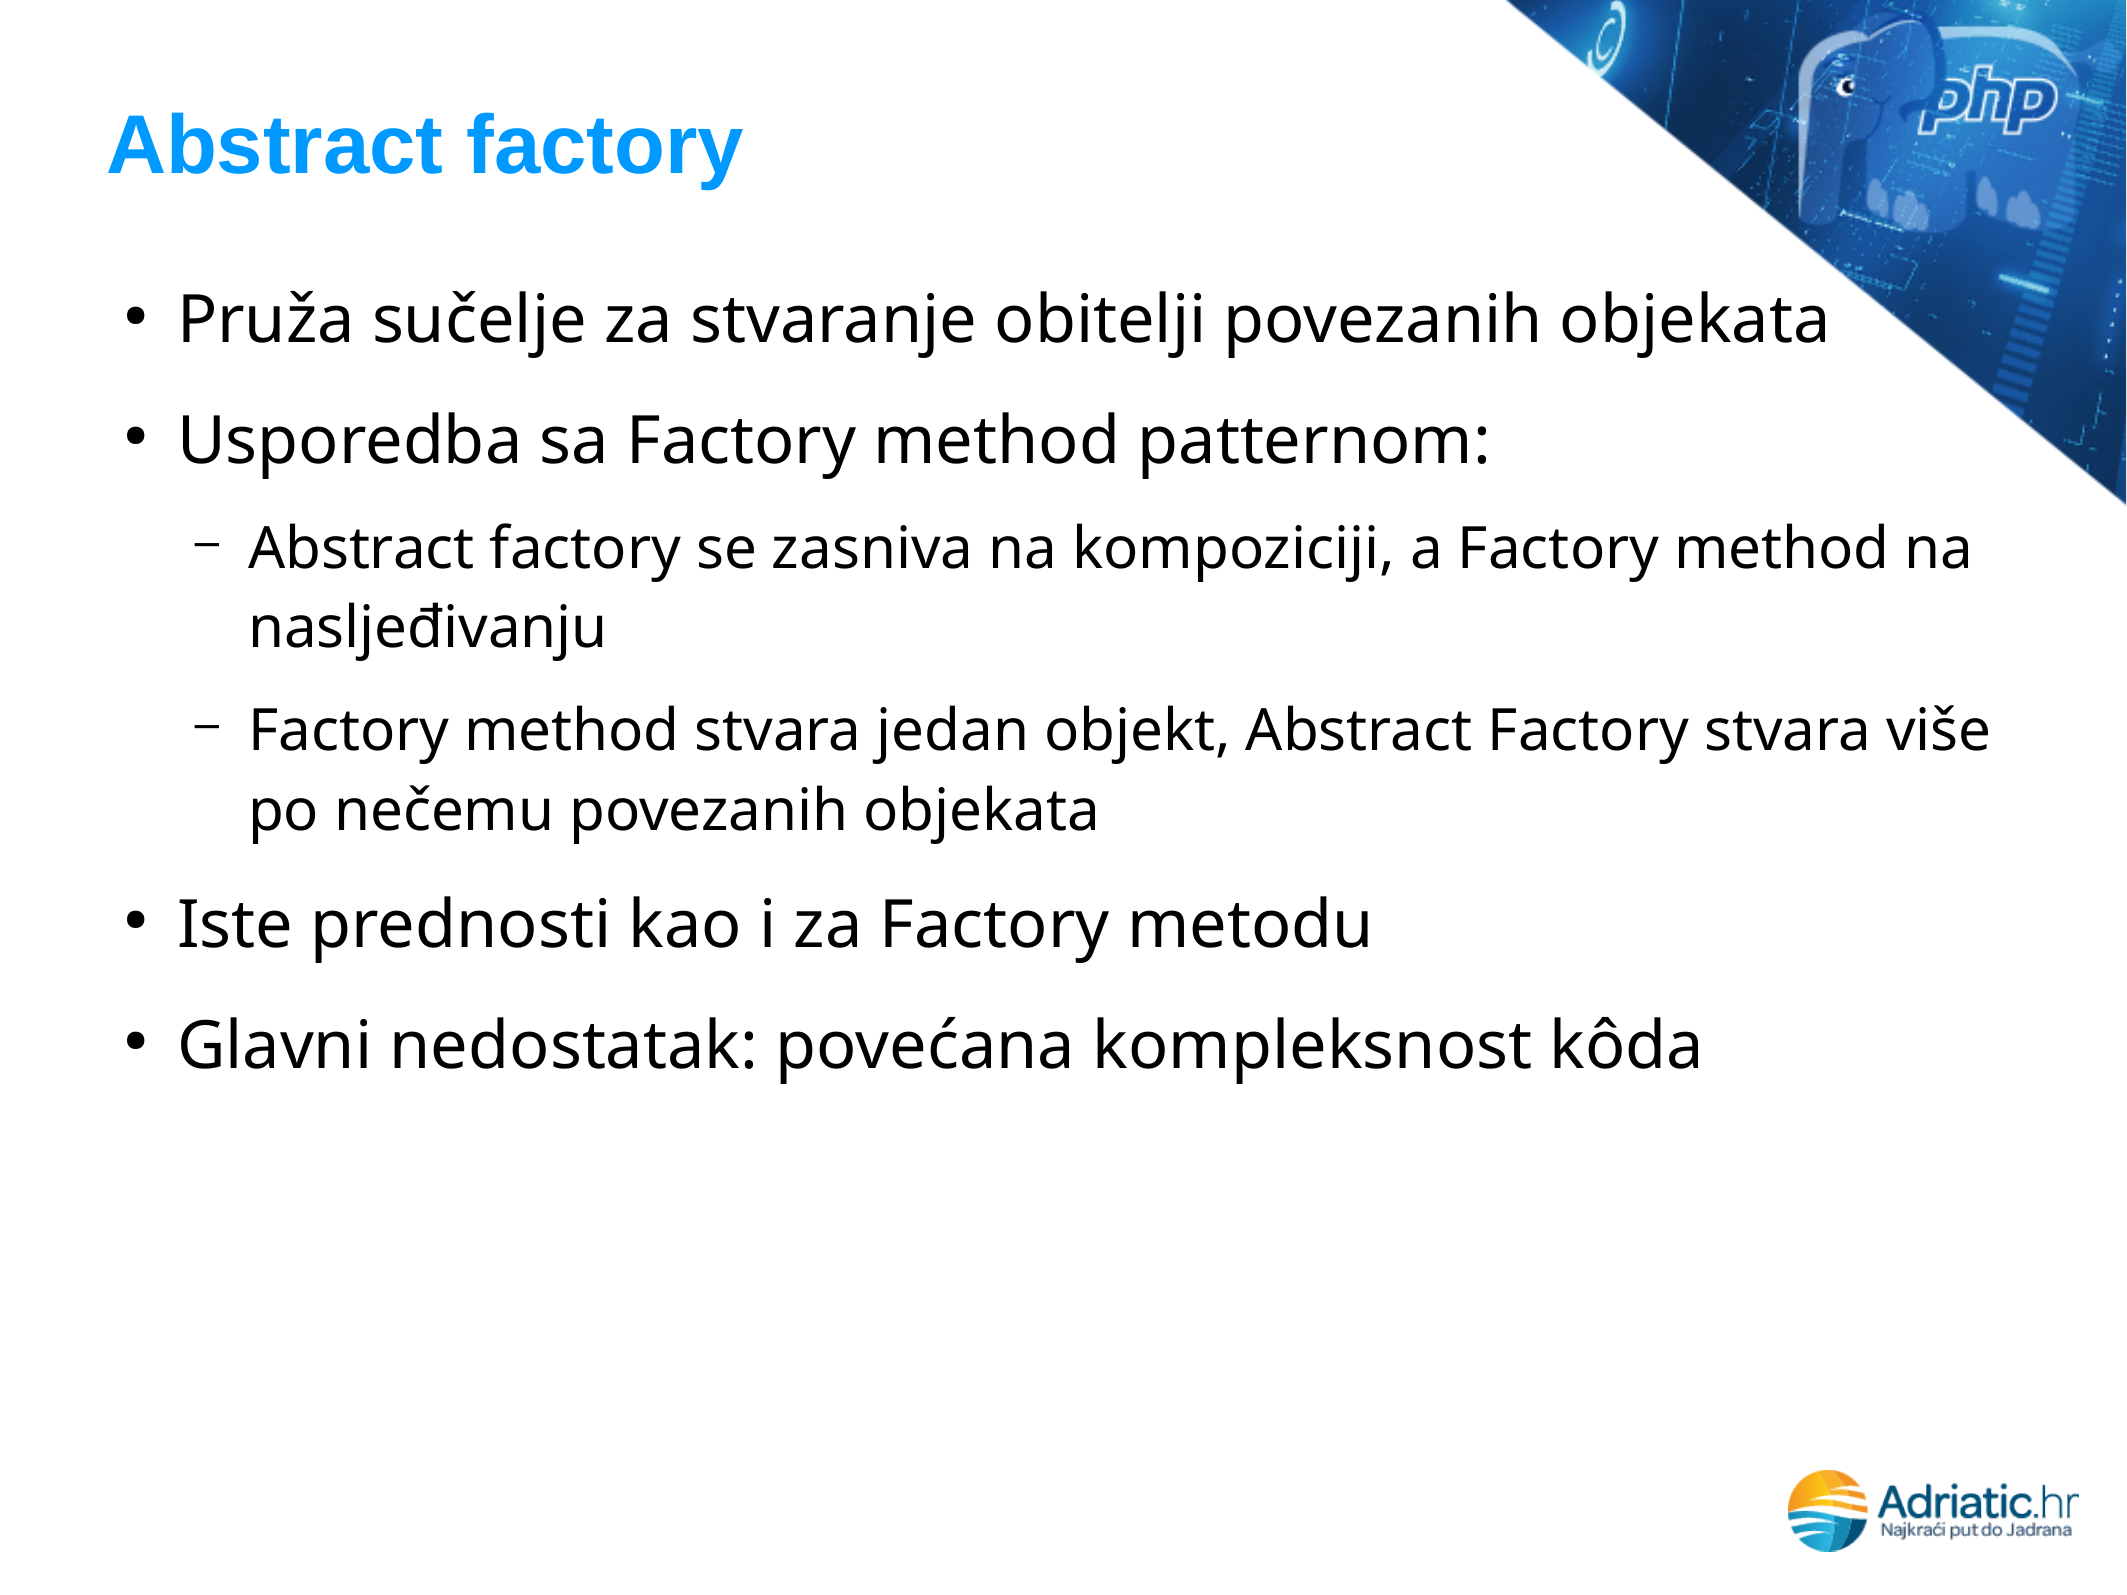

# Abstract factory
Pruža sučelje za stvaranje obitelji povezanih objekata
Usporedba sa Factory method patternom:
Abstract factory se zasniva na kompoziciji, a Factory method na nasljeđivanju
Factory method stvara jedan objekt, Abstract Factory stvara više po nečemu povezanih objekata
Iste prednosti kao i za Factory metodu
Glavni nedostatak: povećana kompleksnost kôda